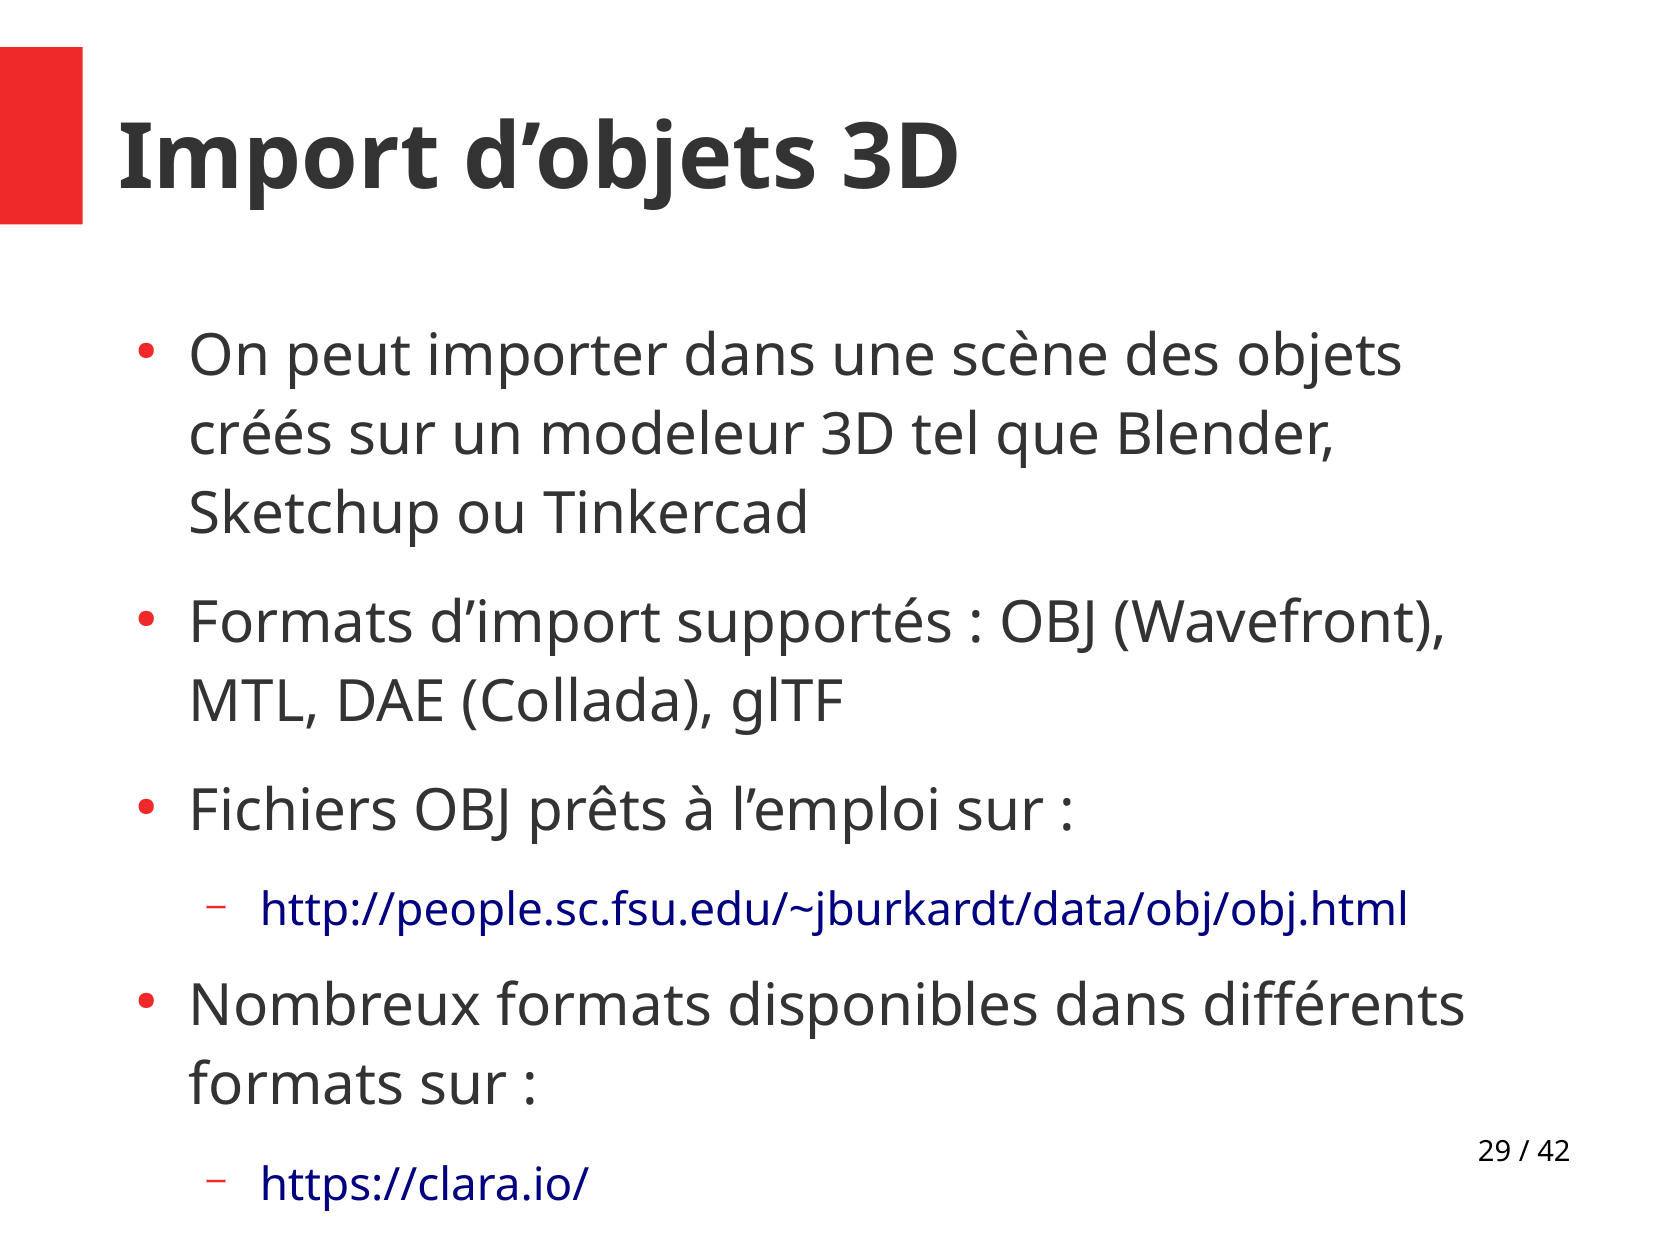

# Import d’objets 3D
On peut importer dans une scène des objets créés sur un modeleur 3D tel que Blender, Sketchup ou Tinkercad
Formats d’import supportés : OBJ (Wavefront), MTL, DAE (Collada), glTF
Fichiers OBJ prêts à l’emploi sur :
http://people.sc.fsu.edu/~jburkardt/data/obj/obj.html
Nombreux formats disponibles dans différents formats sur :
https://clara.io/
29